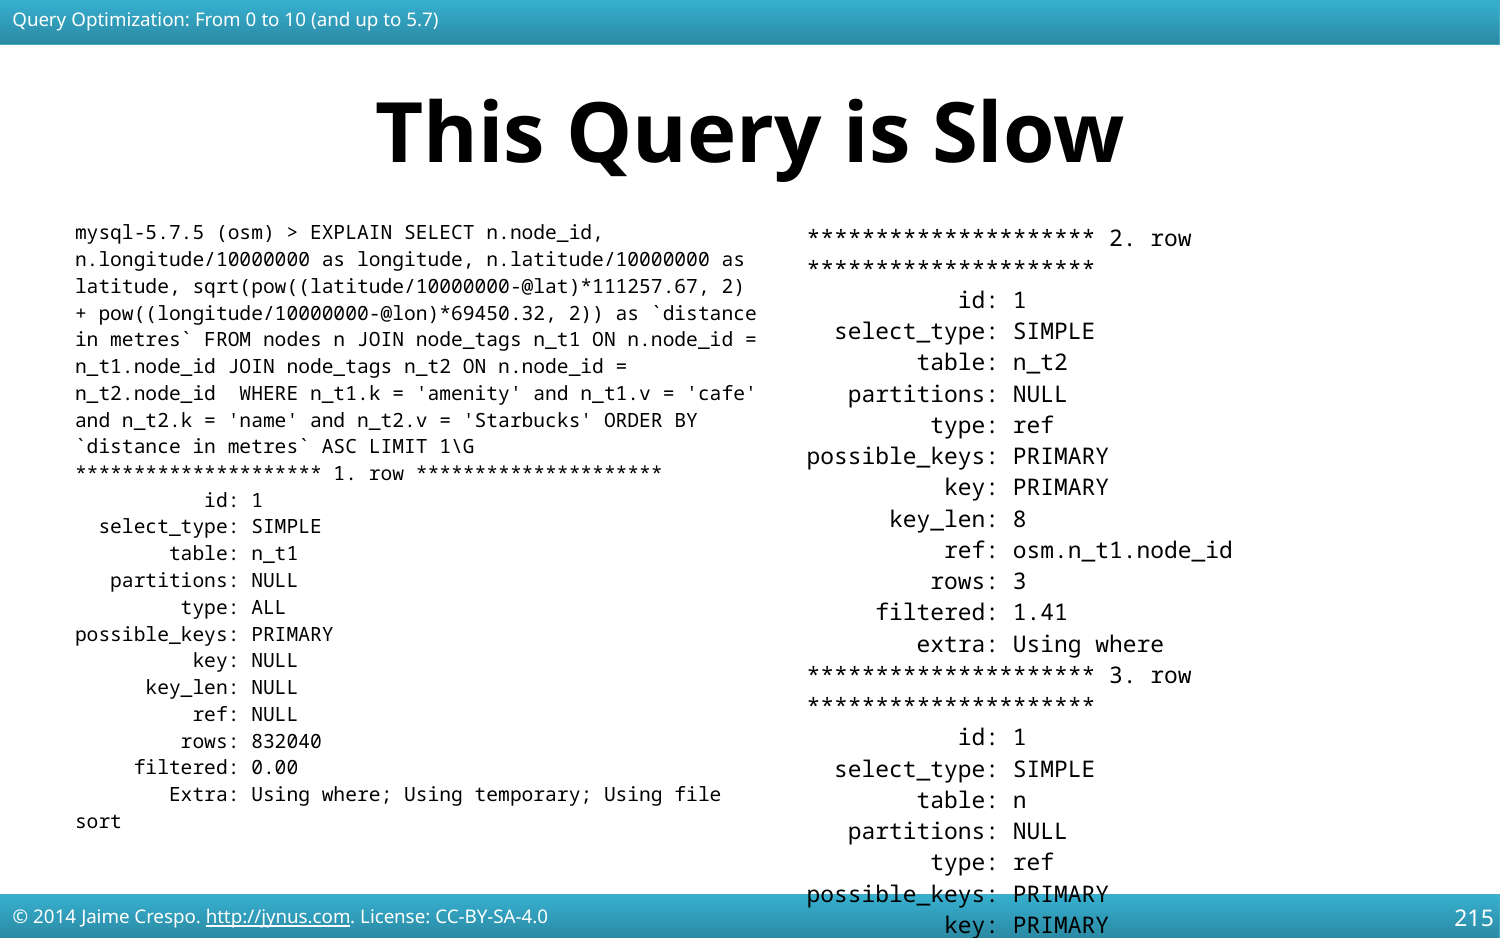

# This Query is Slow
********************* 2. row *********************
 id: 1
 select_type: SIMPLE
 table: n_t2
 partitions: NULL
 type: ref
possible_keys: PRIMARY
 key: PRIMARY
 key_len: 8
 ref: osm.n_t1.node_id
 rows: 3
 filtered: 1.41
 extra: Using where
********************* 3. row *********************
 id: 1
 select_type: SIMPLE
 table: n
 partitions: NULL
 type: ref
possible_keys: PRIMARY
 key: PRIMARY
 key_len: 8
 ref: osm.n_t1.node_id
 rows: 1
 filtered: 100.00
 Extra: NULL
3 rows in set, 1 warning (0.00 sec)
mysql-5.7.5 (osm) > EXPLAIN SELECT n.node_id, n.longitude/10000000 as longitude, n.latitude/10000000 as latitude, sqrt(pow((latitude/10000000-@lat)*111257.67, 2) + pow((longitude/10000000-@lon)*69450.32, 2)) as `distance in metres` FROM nodes n JOIN node_tags n_t1 ON n.node_id = n_t1.node_id JOIN node_tags n_t2 ON n.node_id = n_t2.node_id WHERE n_t1.k = 'amenity' and n_t1.v = 'cafe' and n_t2.k = 'name' and n_t2.v = 'Starbucks' ORDER BY `distance in metres` ASC LIMIT 1\G
********************* 1. row *********************
 id: 1
 select_type: SIMPLE
 table: n_t1
 partitions: NULL
 type: ALL
possible_keys: PRIMARY
 key: NULL
 key_len: NULL
 ref: NULL
 rows: 832040
 filtered: 0.00
 Extra: Using where; Using temporary; Using file sort